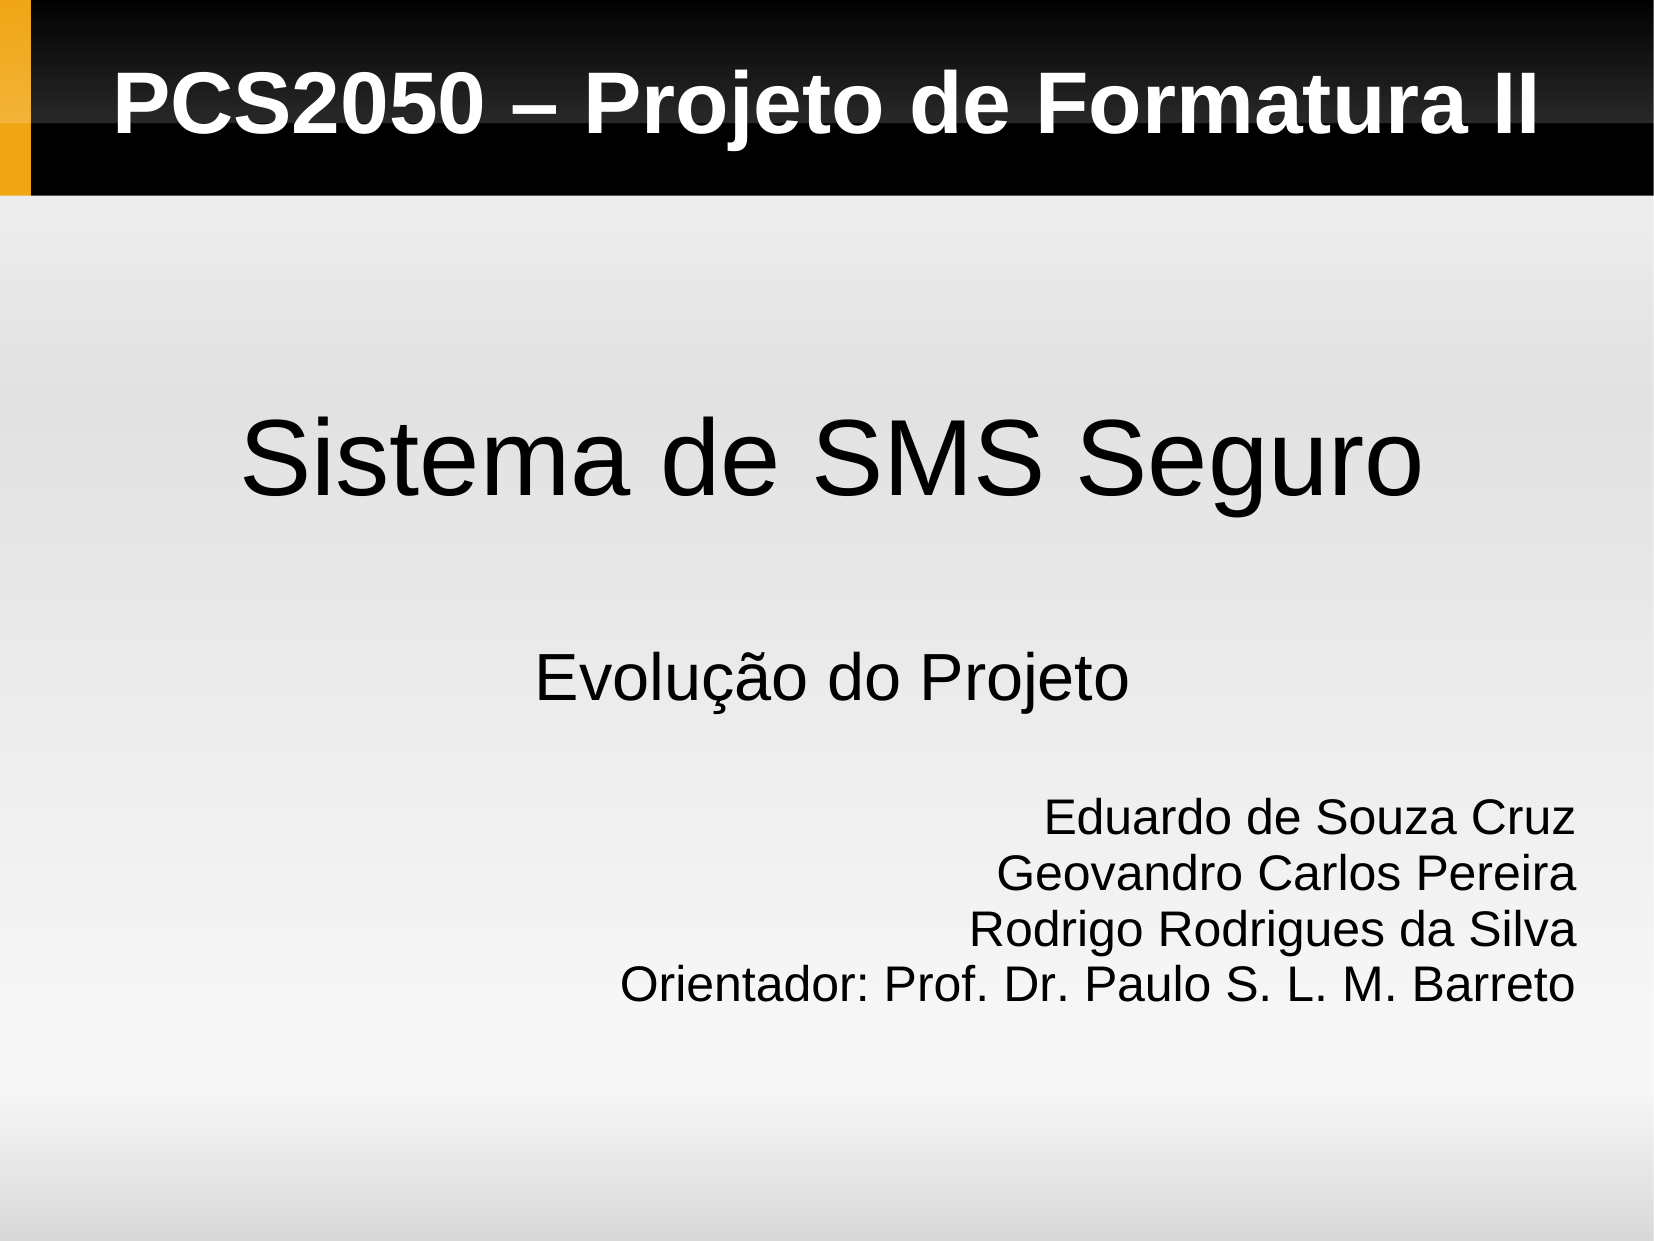

# PCS2050 – Projeto de Formatura II
Sistema de SMS Seguro
Evolução do Projeto
Eduardo de Souza Cruz
Geovandro Carlos Pereira
Rodrigo Rodrigues da Silva
Orientador: Prof. Dr. Paulo S. L. M. Barreto